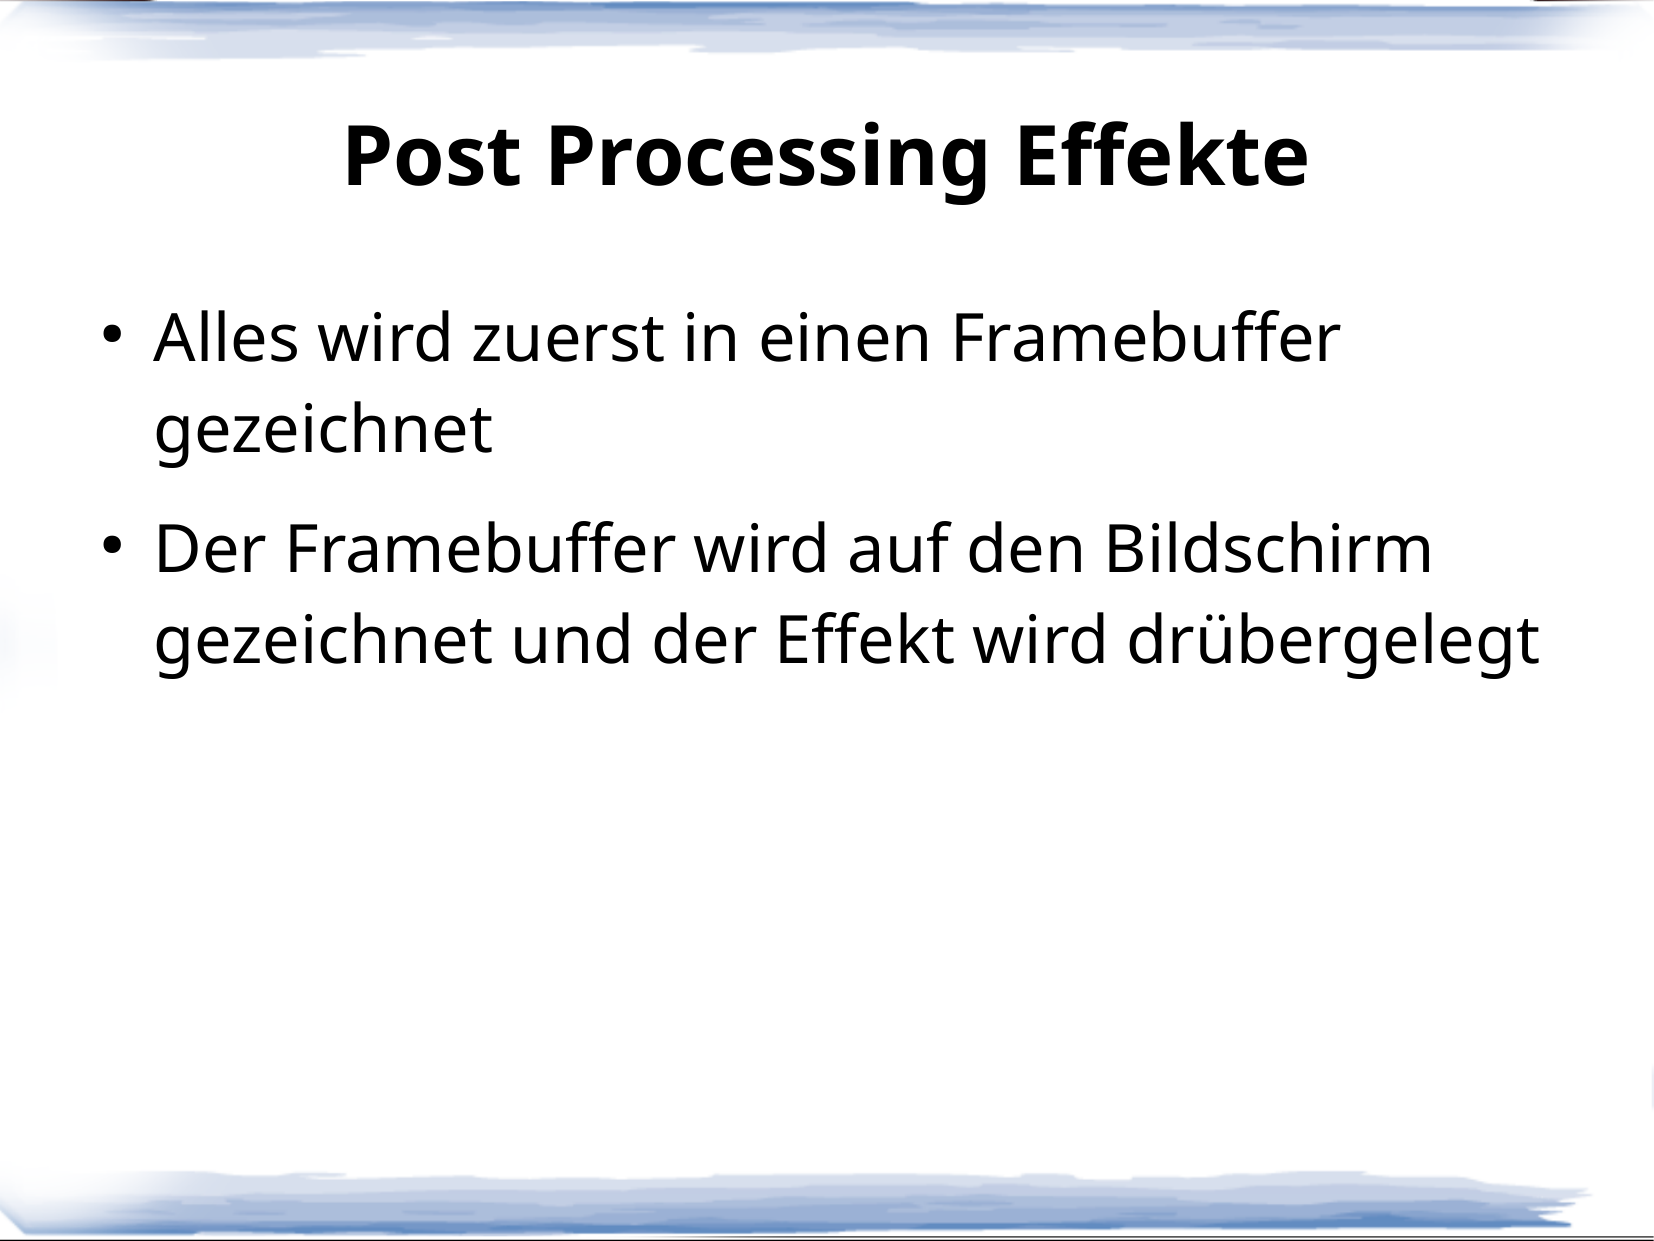

# Post Processing Effekte
Alles wird zuerst in einen Framebuffer gezeichnet
Der Framebuffer wird auf den Bildschirm gezeichnet und der Effekt wird drübergelegt